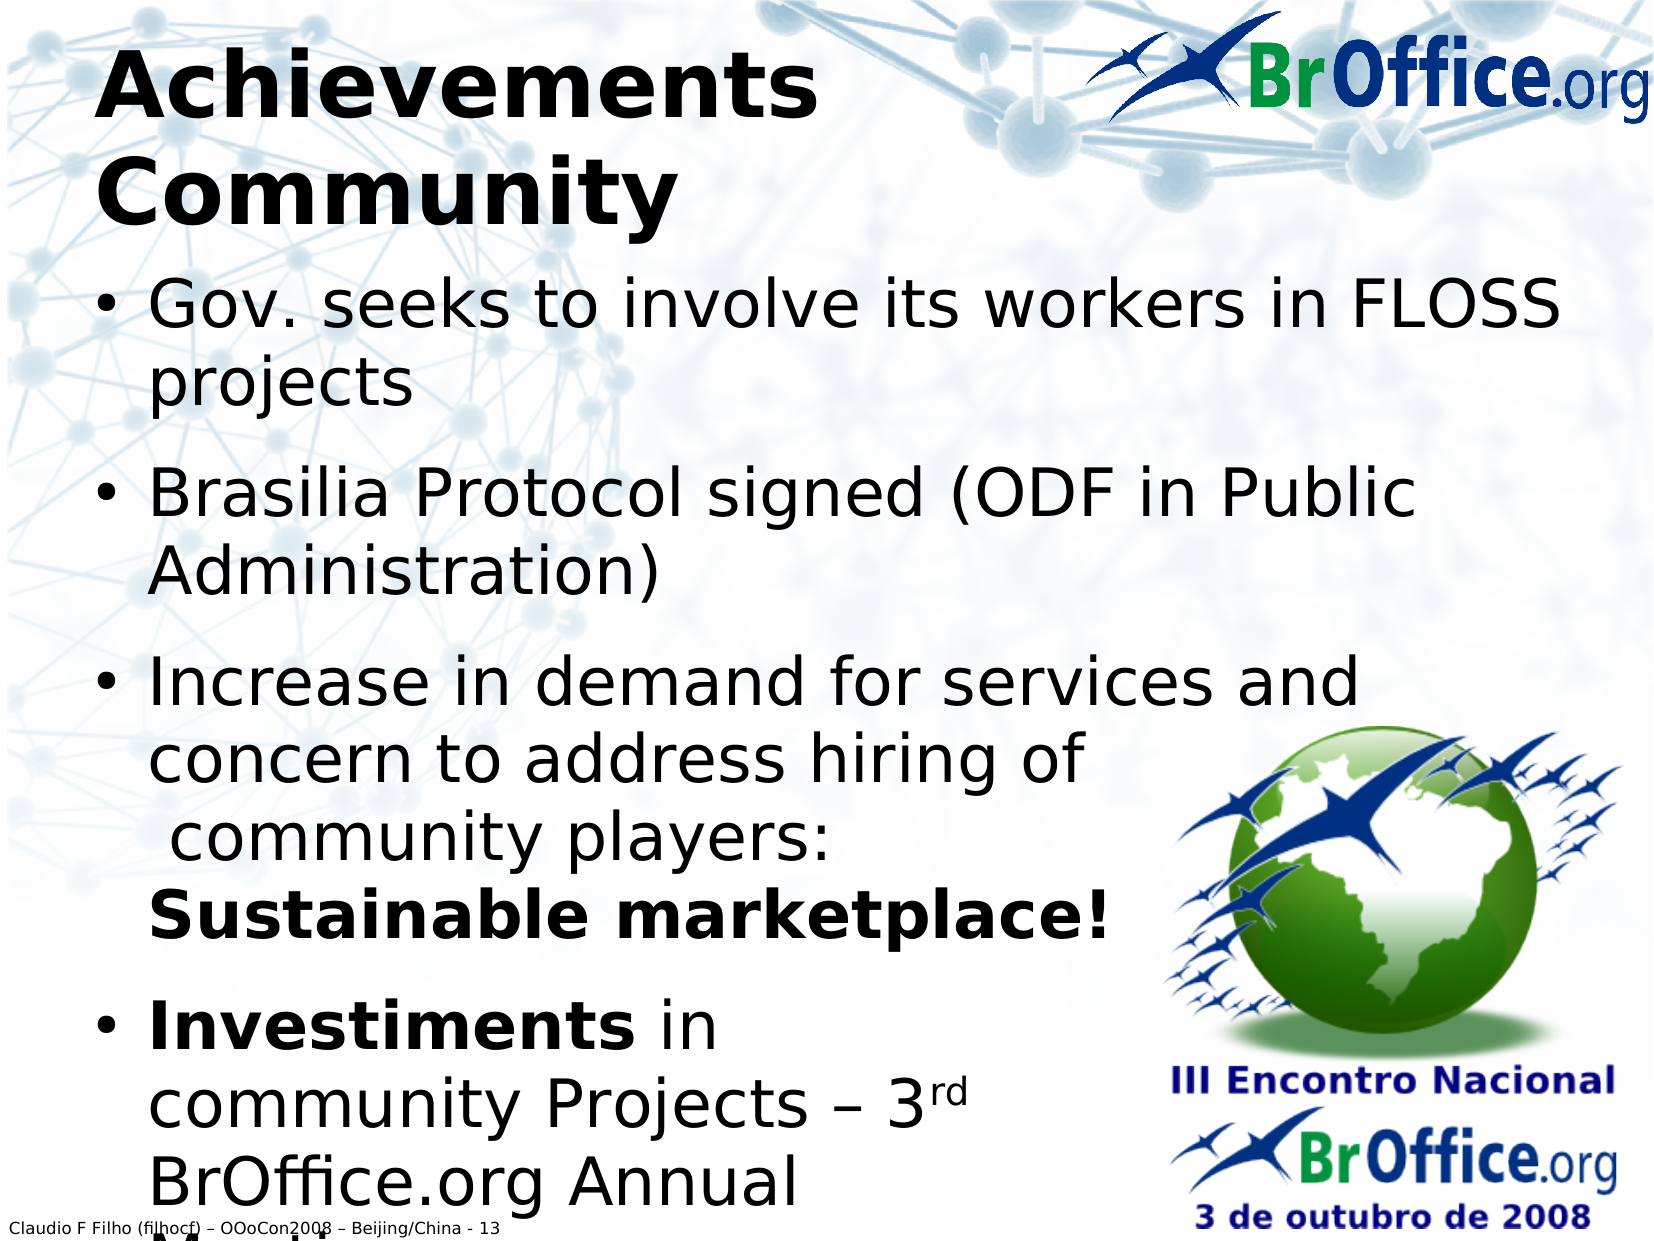

# Achievements Community
Gov. seeks to involve its workers in FLOSS projects
Brasilia Protocol signed (ODF in Public Administration)
Increase in demand for services and concern to address hiring of
 community players:
Sustainable marketplace!
Investiments in community Projects – 3rd BrOffice.org Annual Meeting.